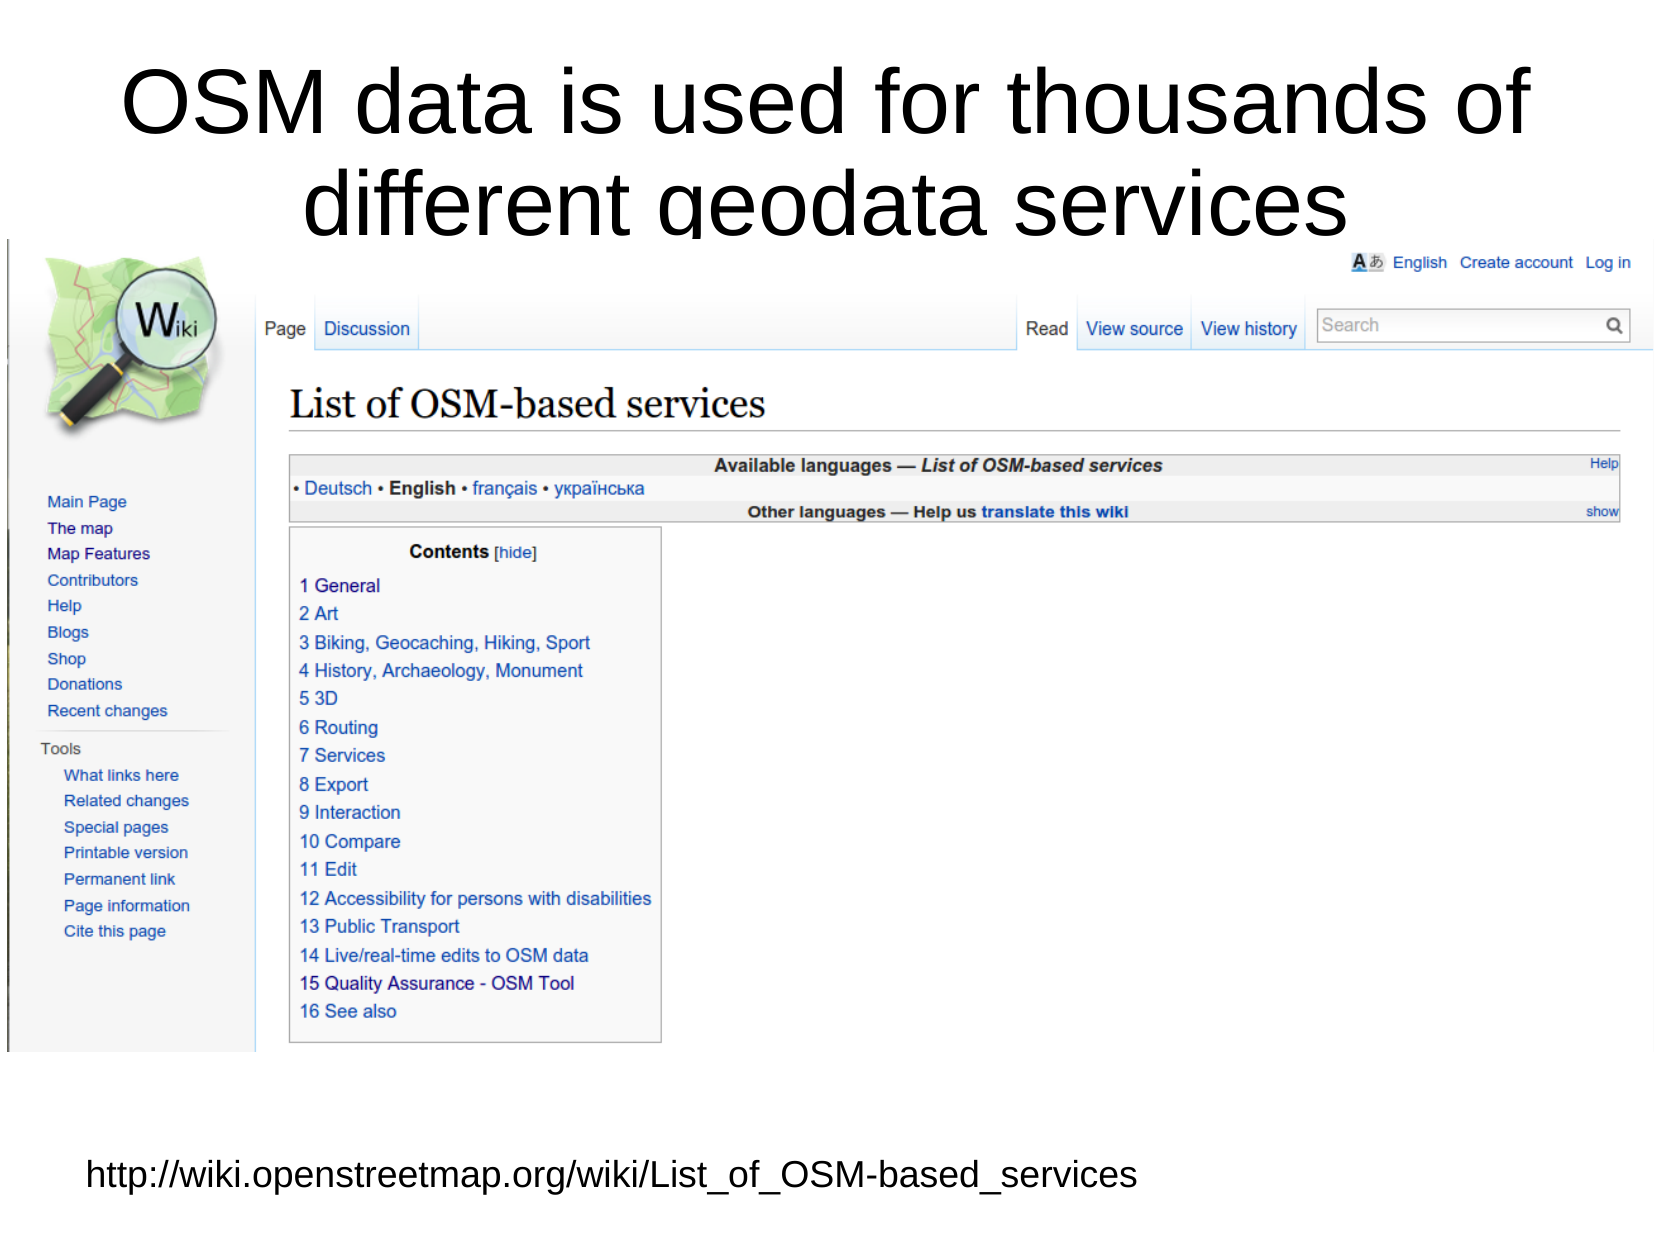

# OSM data is used for thousands of different geodata services
http://wiki.openstreetmap.org/wiki/List_of_OSM-based_services